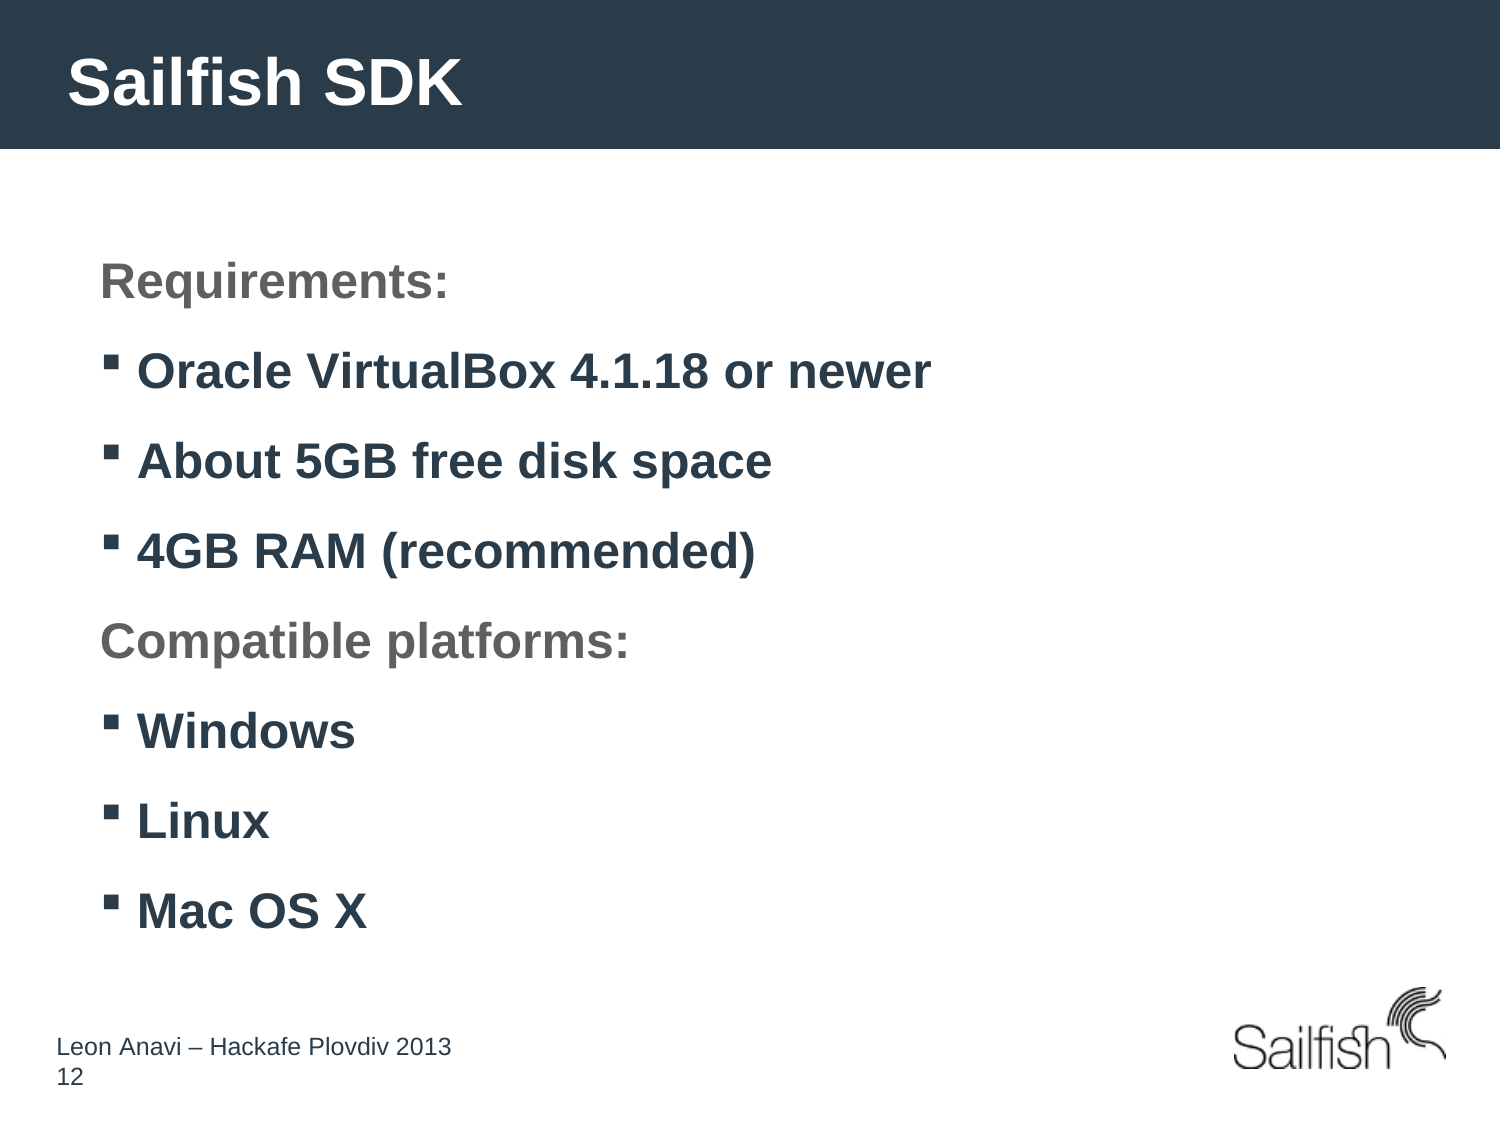

Sailfish SDK
Requirements:
 Oracle VirtualBox 4.1.18 or newer
 About 5GB free disk space
 4GB RAM (recommended)
Compatible platforms:
 Windows
 Linux
 Mac OS X